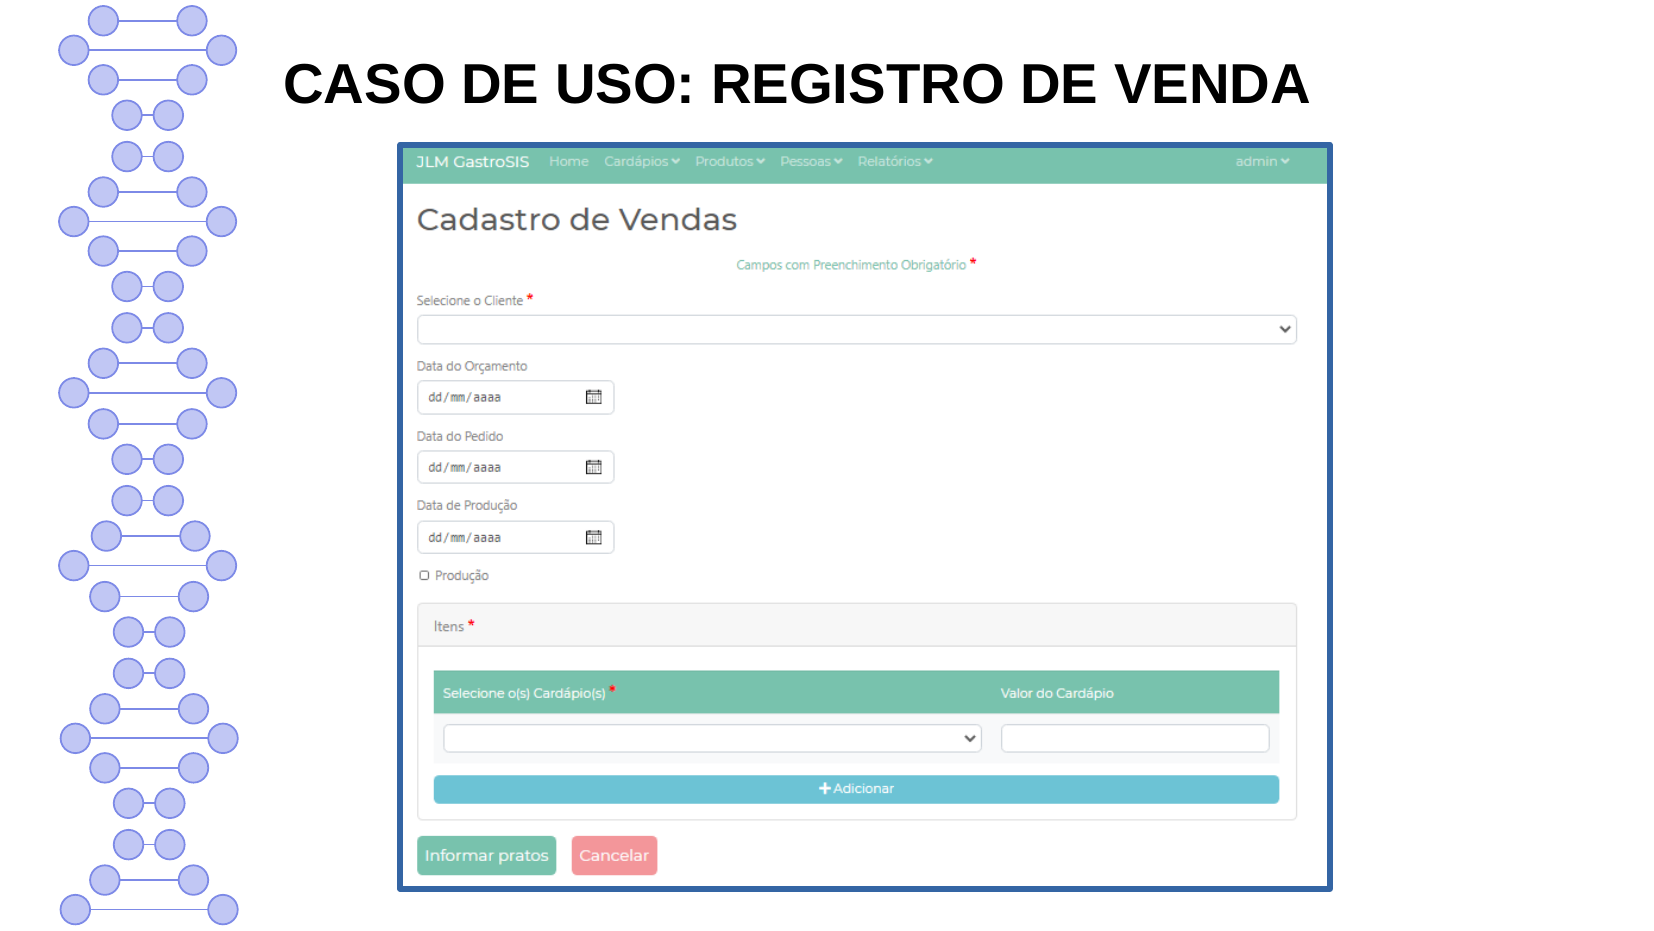

# Caso de Uso: registro de venda